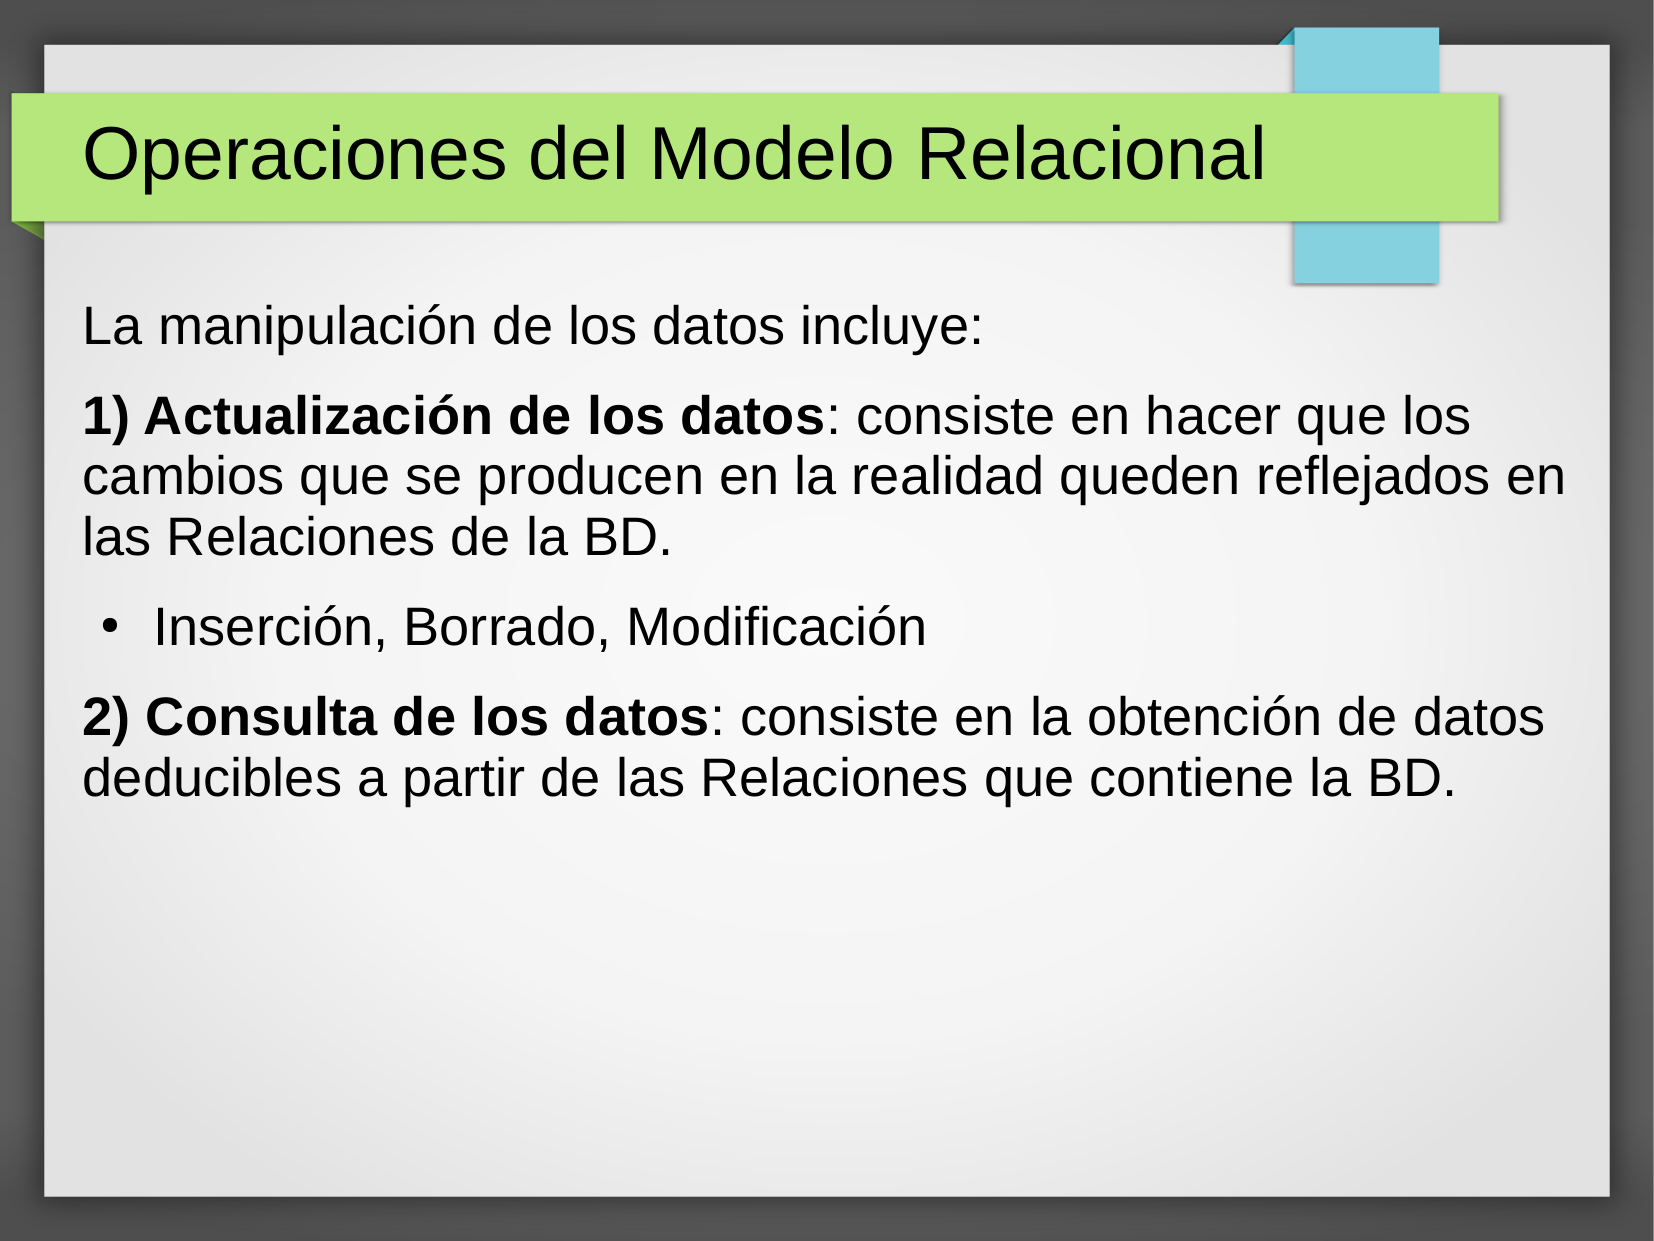

# Operaciones del Modelo Relacional
La manipulación de los datos incluye:
1) Actualización de los datos: consiste en hacer que los cambios que se producen en la realidad queden reflejados en las Relaciones de la BD.
Inserción, Borrado, Modificación
2) Consulta de los datos: consiste en la obtención de datos deducibles a partir de las Relaciones que contiene la BD.